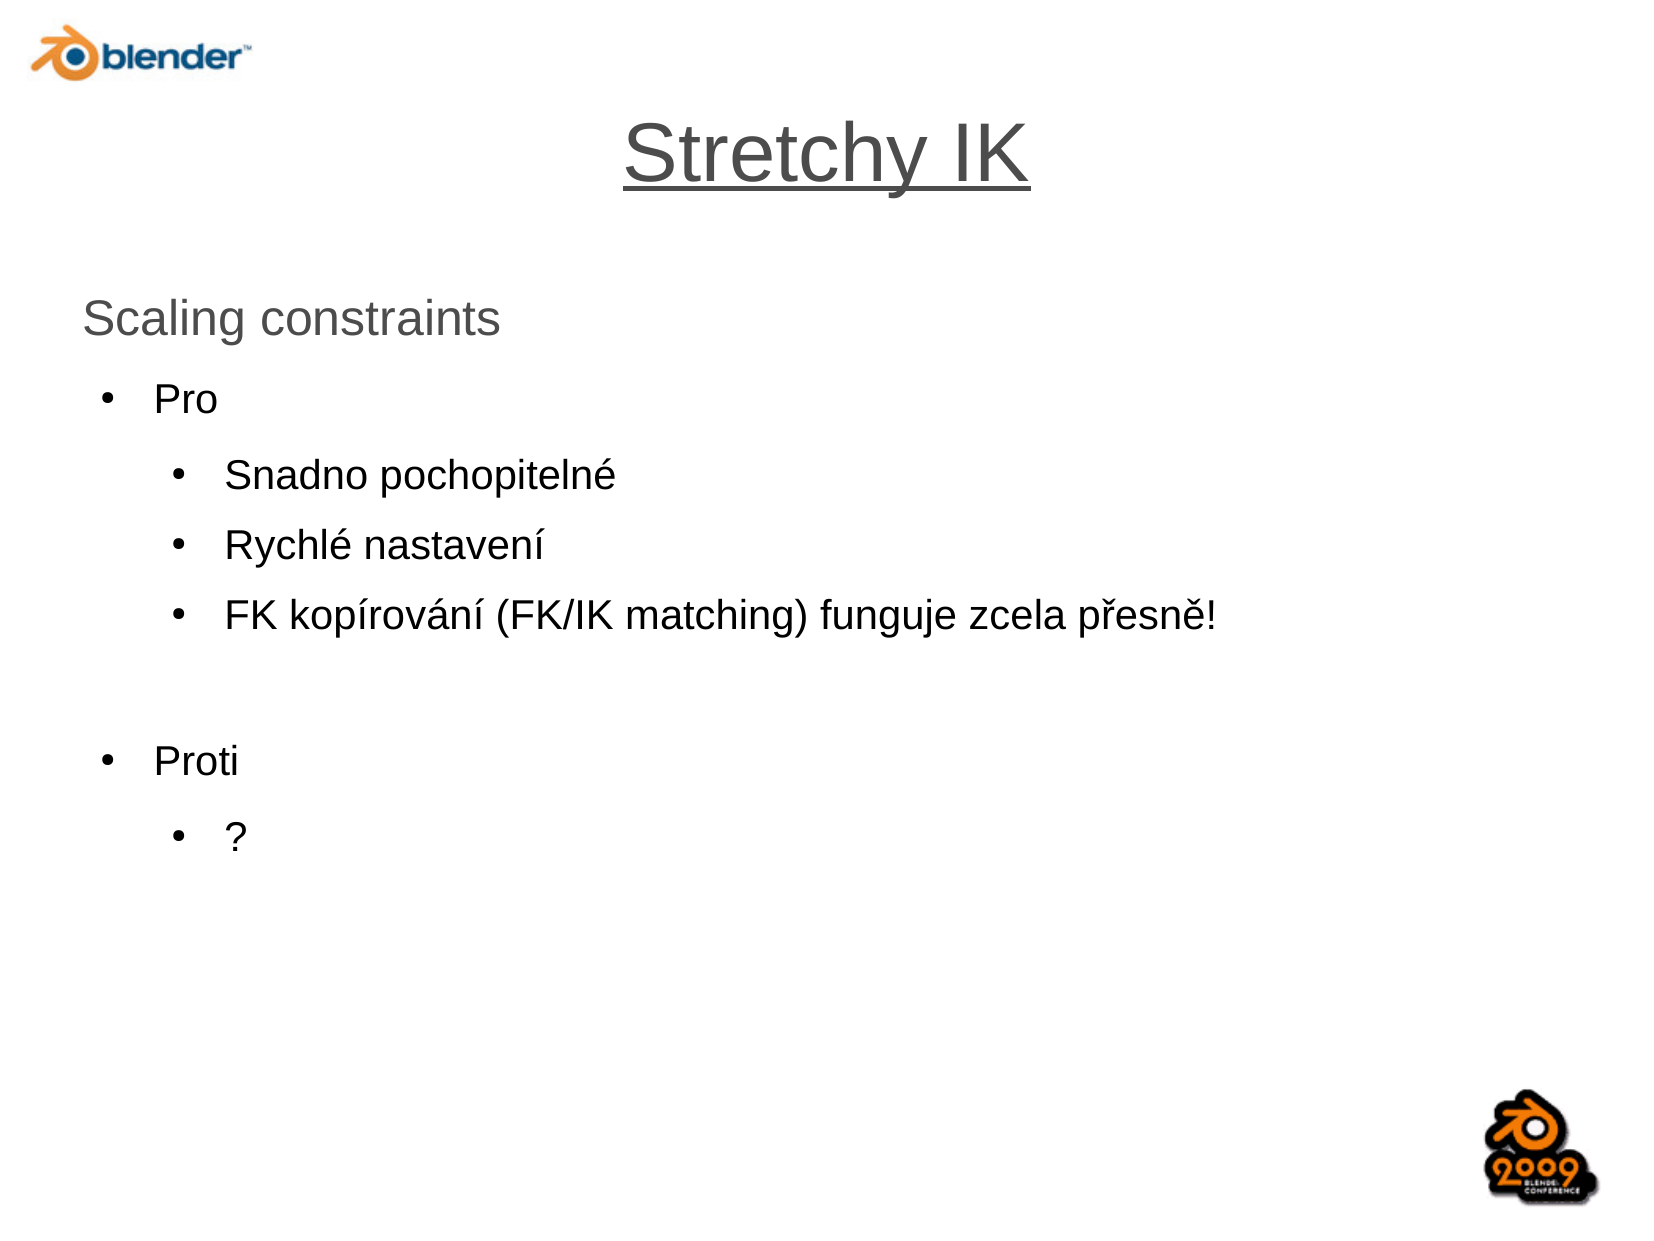

# Stretchy IK
Scaling constraints
Pro
Snadno pochopitelné
Rychlé nastavení
FK kopírování (FK/IK matching) funguje zcela přesně!
Proti
?